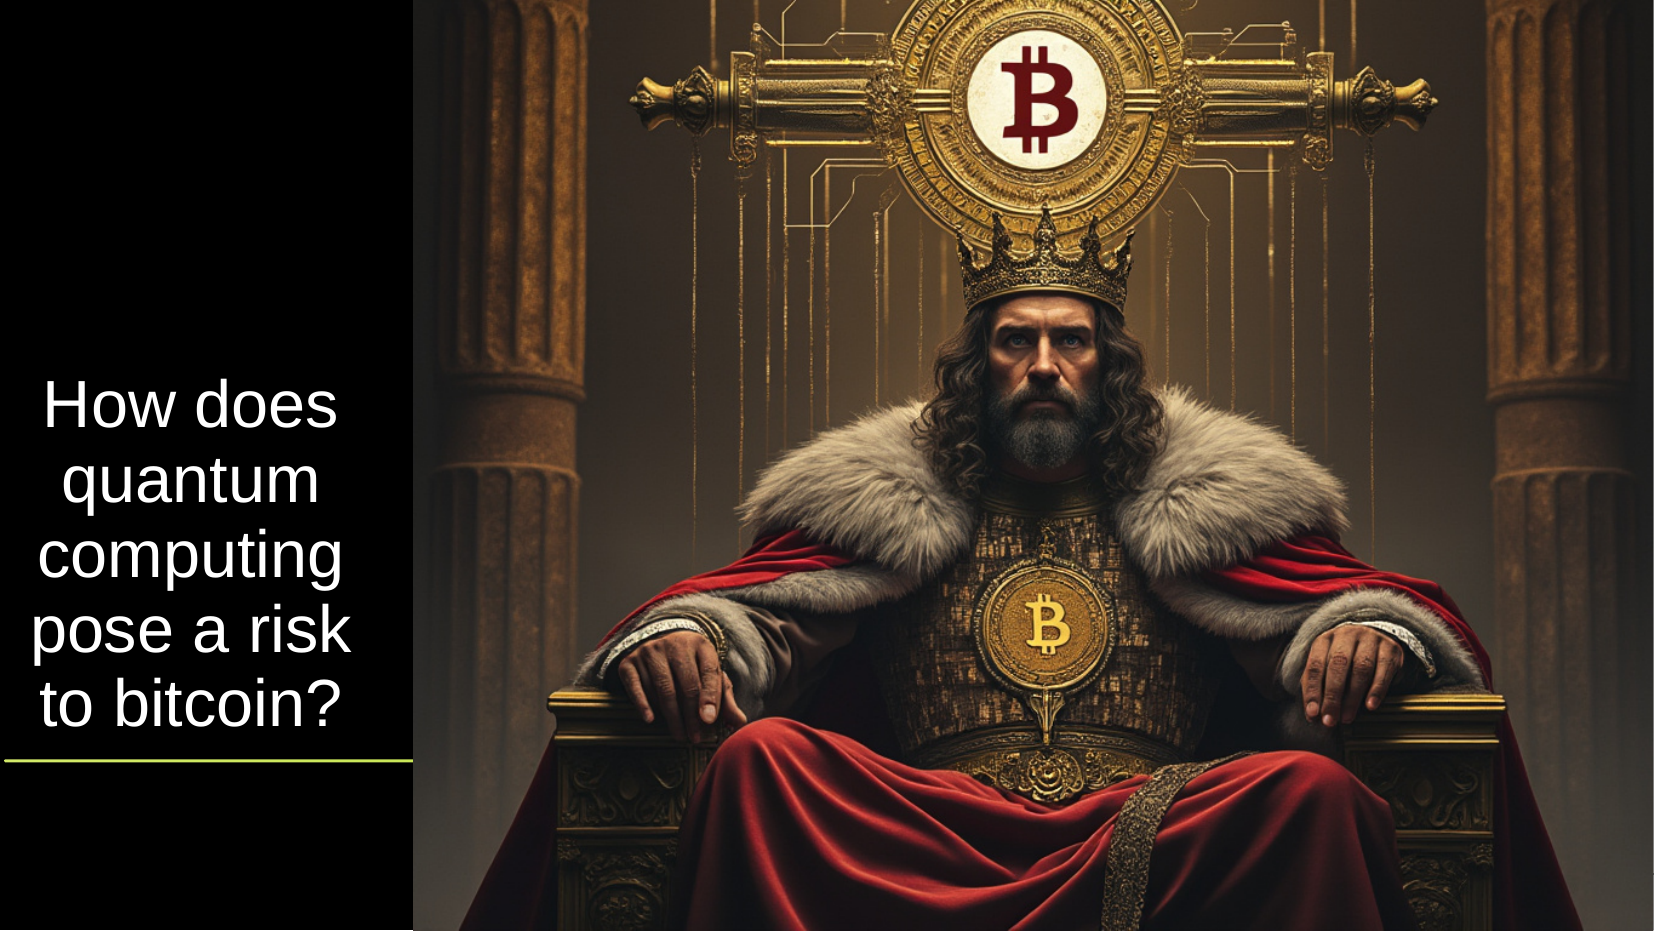

# How does quantum computing pose a risk to bitcoin?